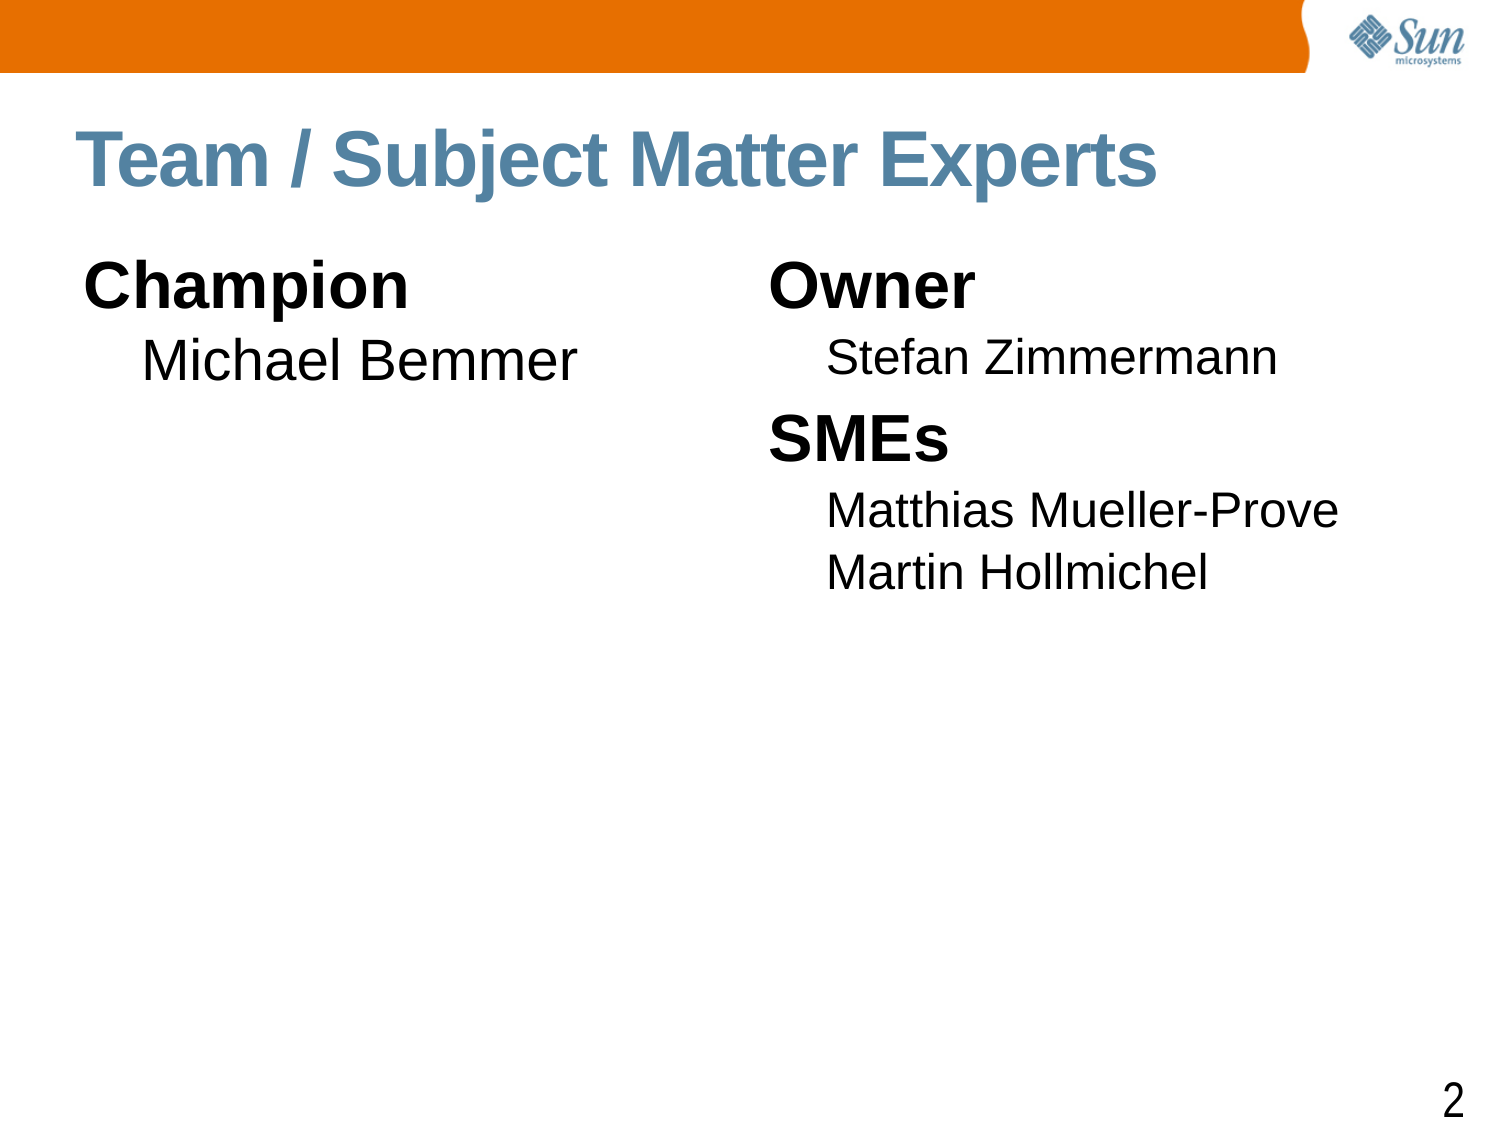

# Team / Subject Matter Experts
Champion
Michael Bemmer
Owner
Stefan Zimmermann
SMEs
Matthias Mueller-Prove
Martin Hollmichel